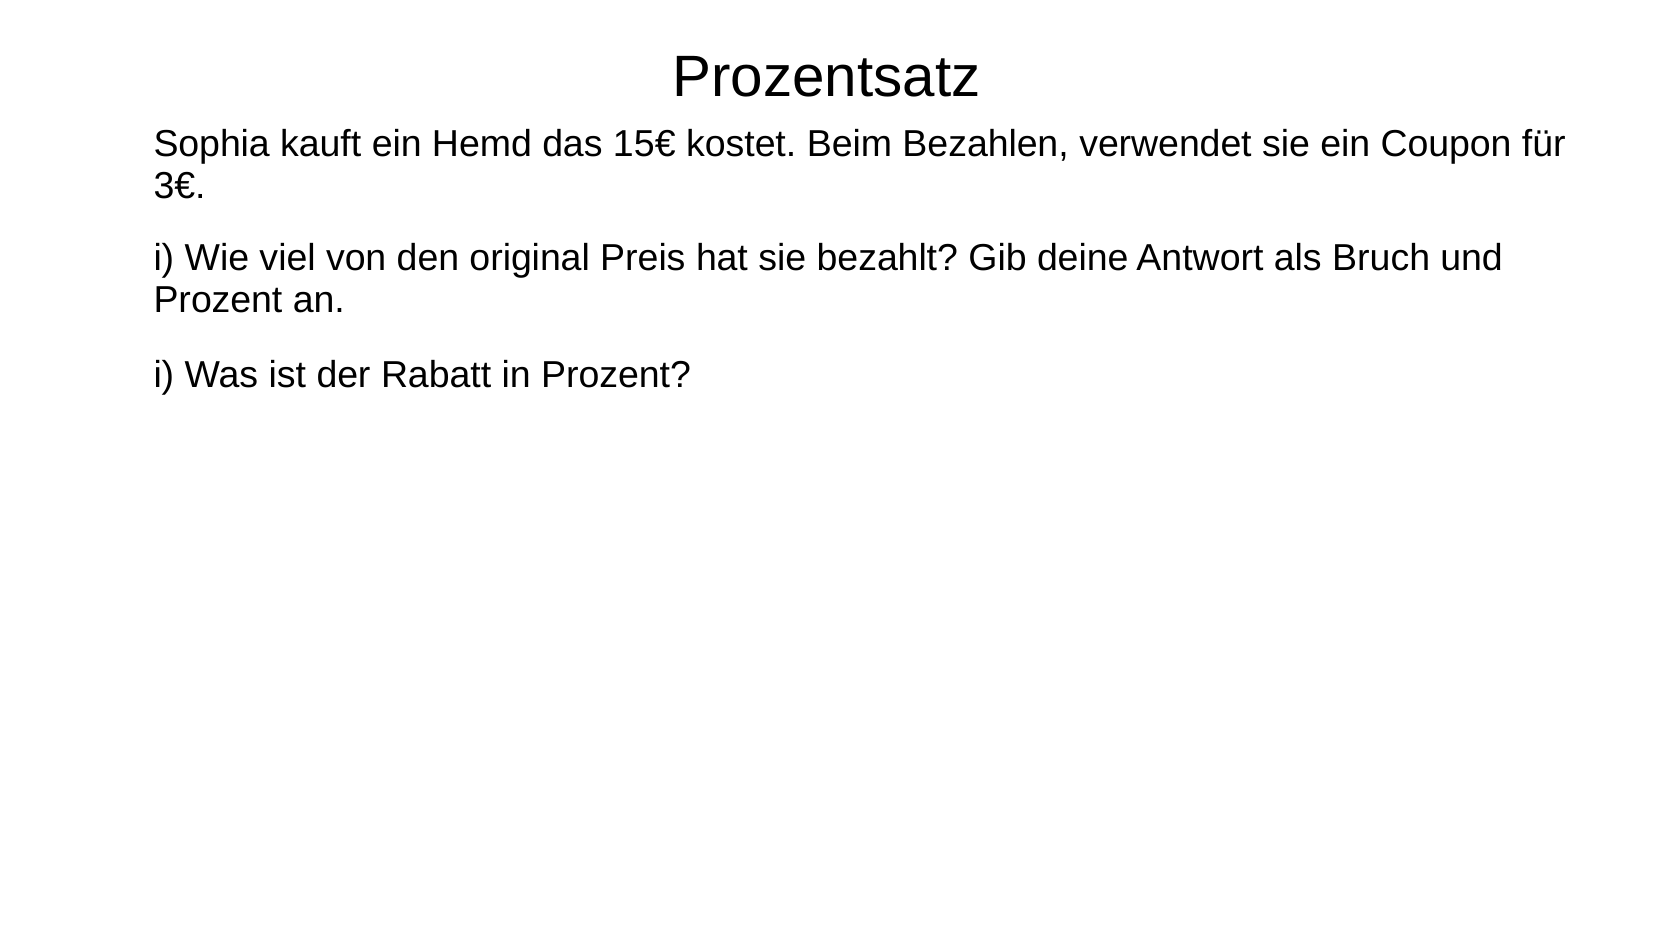

Prozentsatz
# Sophia kauft ein Hemd das 15€ kostet. Beim Bezahlen, verwendet sie ein Coupon für 3€.
i) Wie viel von den original Preis hat sie bezahlt? Gib deine Antwort als Bruch und Prozent an.
i) Was ist der Rabatt in Prozent?